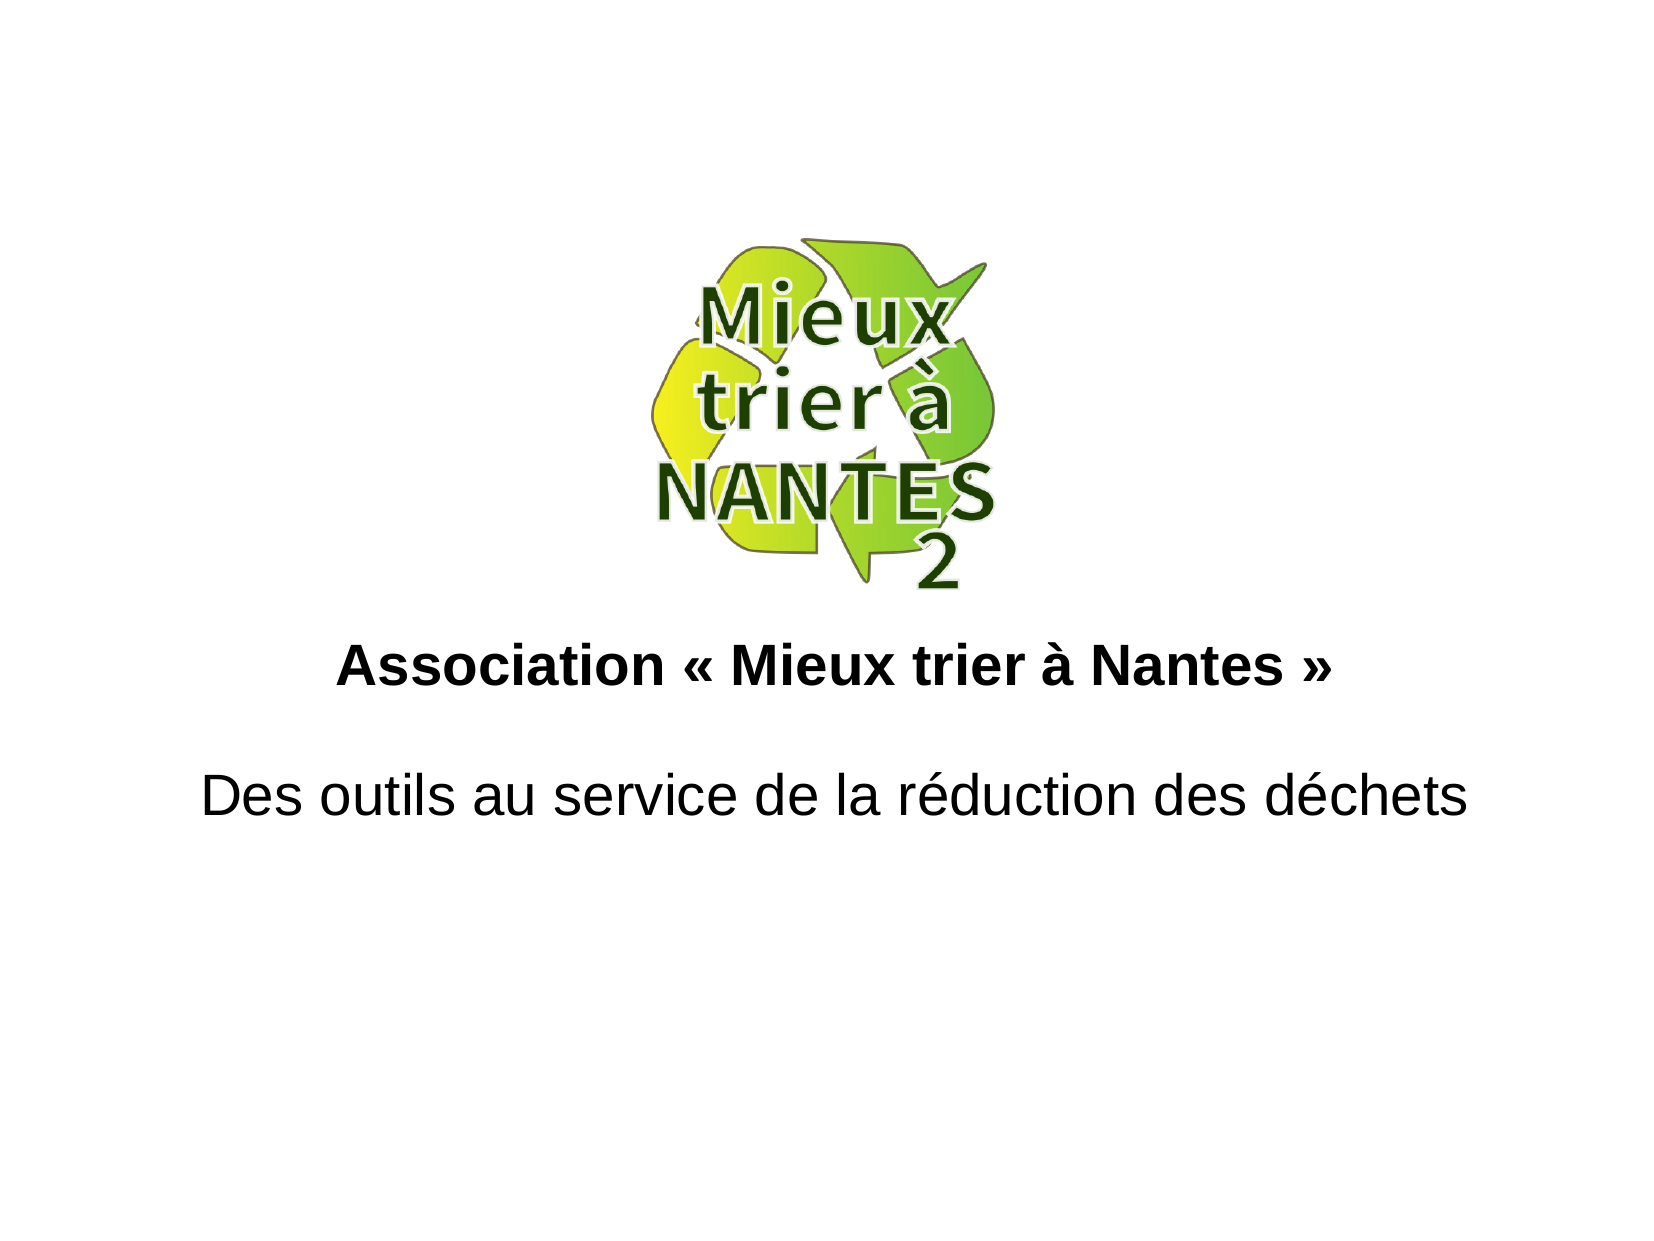

Association « Mieux trier à Nantes »
Des outils au service de la réduction des déchets